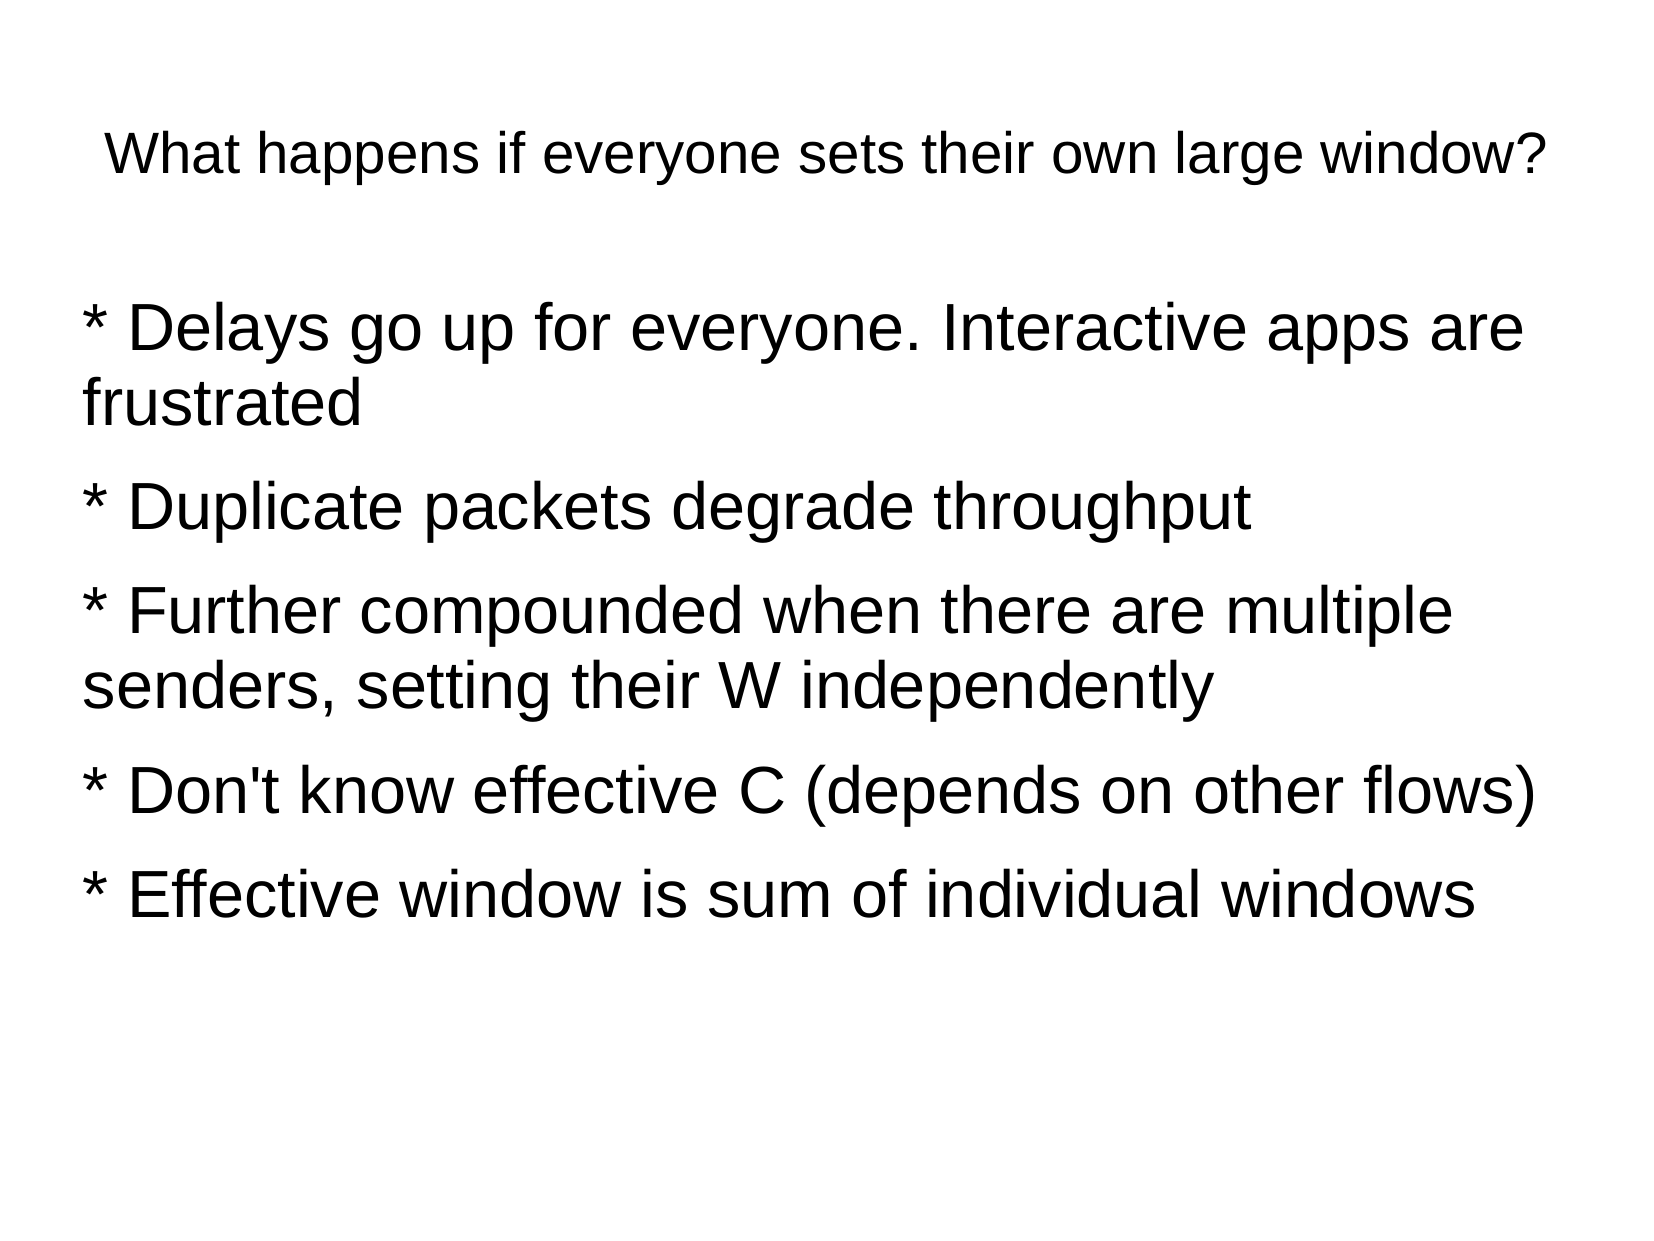

# What happens if everyone sets their own large window?
* Delays go up for everyone. Interactive apps are frustrated
* Duplicate packets degrade throughput
* Further compounded when there are multiple senders, setting their W independently
* Don't know effective C (depends on other flows)
* Effective window is sum of individual windows